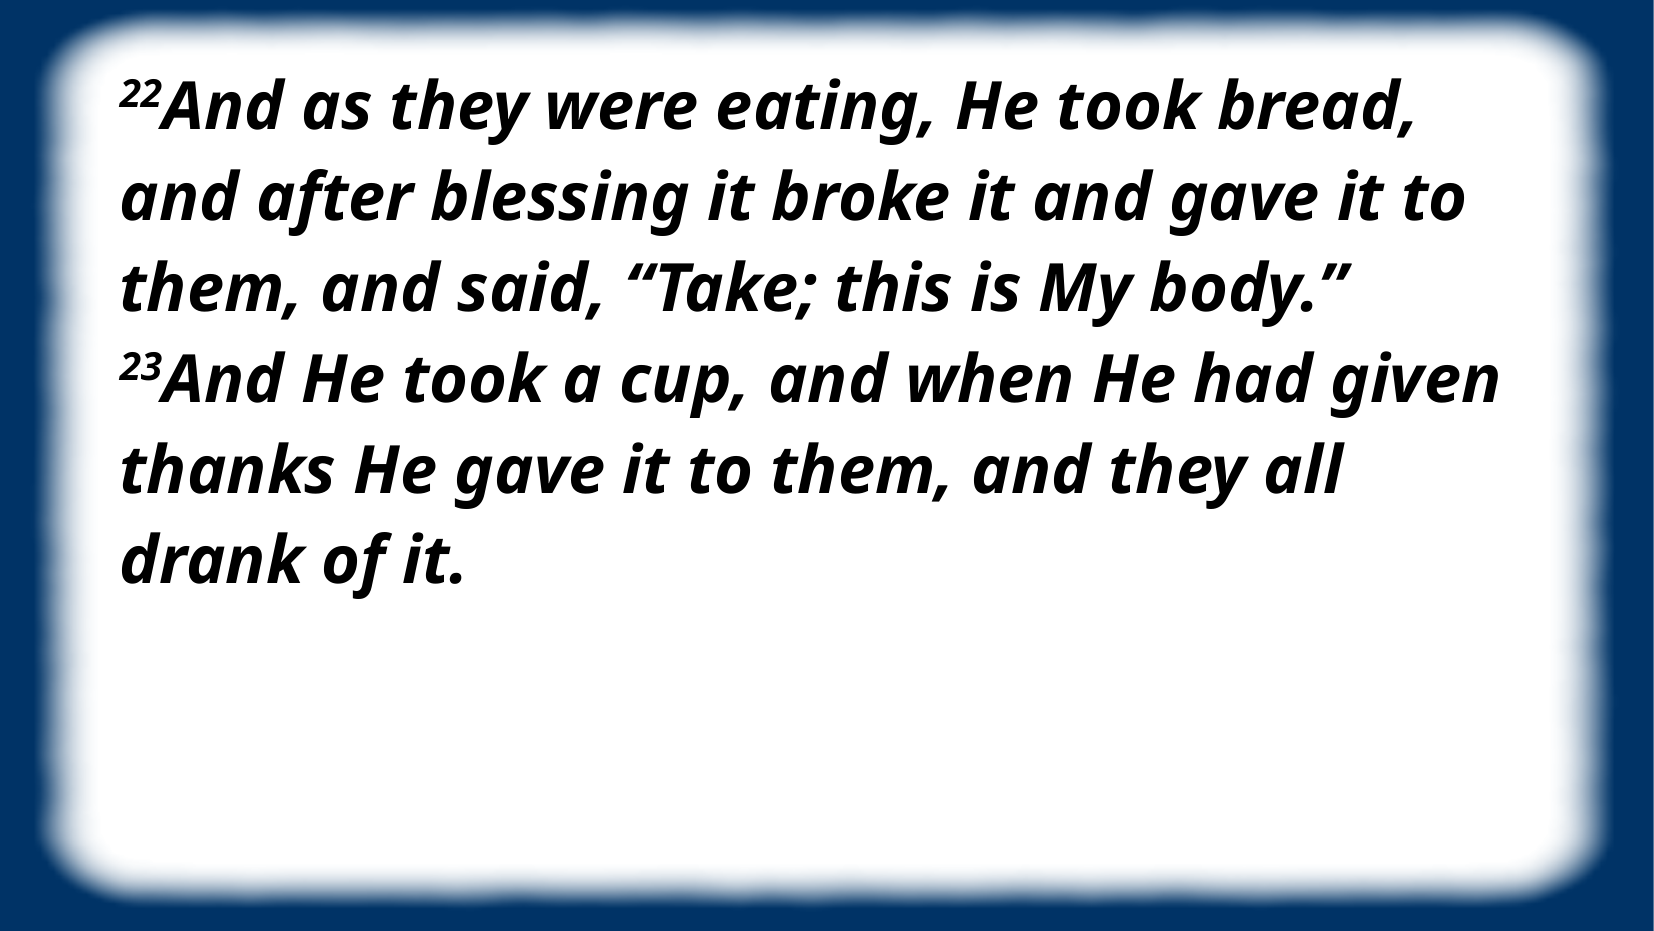

22And as they were eating, He took bread, and after blessing it broke it and gave it to them, and said, “Take; this is My body.” 23And He took a cup, and when He had given thanks He gave it to them, and they all drank of it.